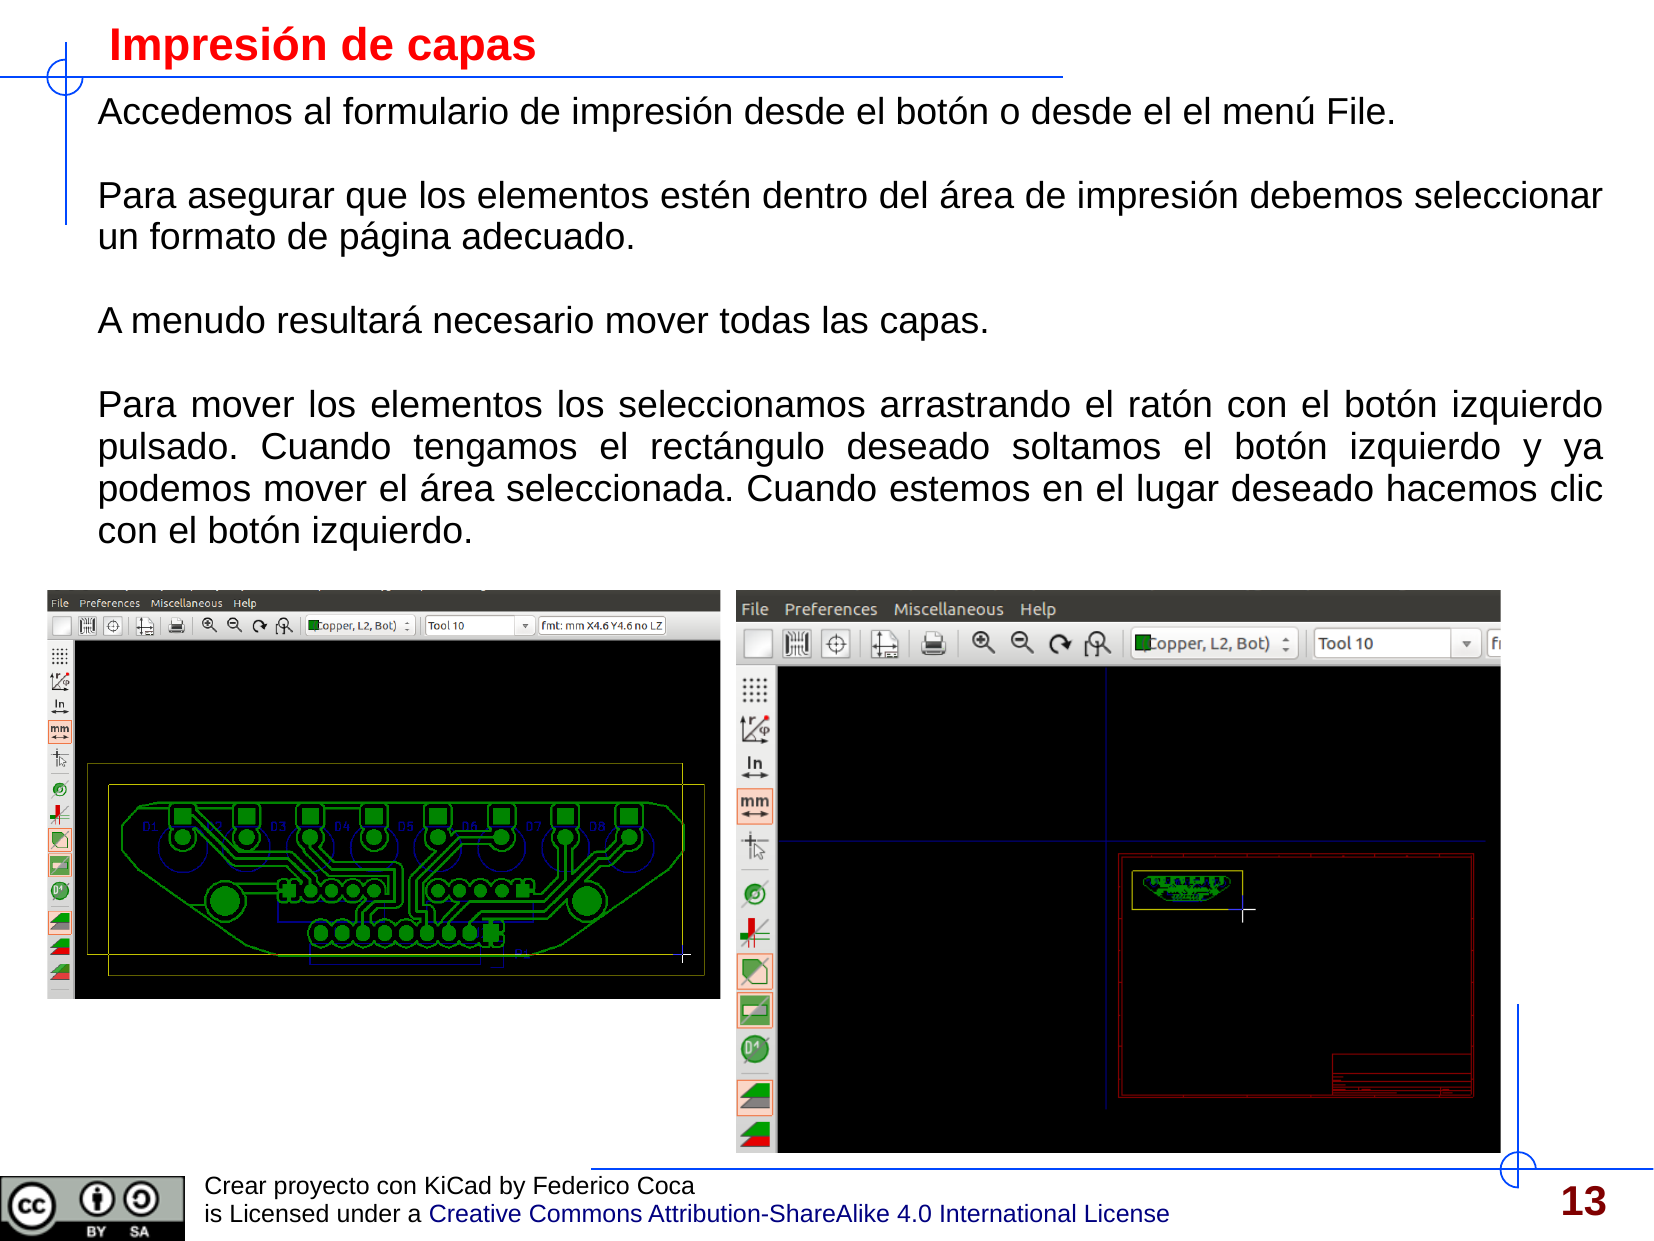

Impresión de capas
Accedemos al formulario de impresión desde el botón o desde el el menú File.
Para asegurar que los elementos estén dentro del área de impresión debemos seleccionar un formato de página adecuado.
A menudo resultará necesario mover todas las capas.
Para mover los elementos los seleccionamos arrastrando el ratón con el botón izquierdo pulsado. Cuando tengamos el rectángulo deseado soltamos el botón izquierdo y ya podemos mover el área seleccionada. Cuando estemos en el lugar deseado hacemos clic con el botón izquierdo.
Crear proyecto con KiCad by Federico Coca
is Licensed under a Creative Commons Attribution-ShareAlike 4.0 International License